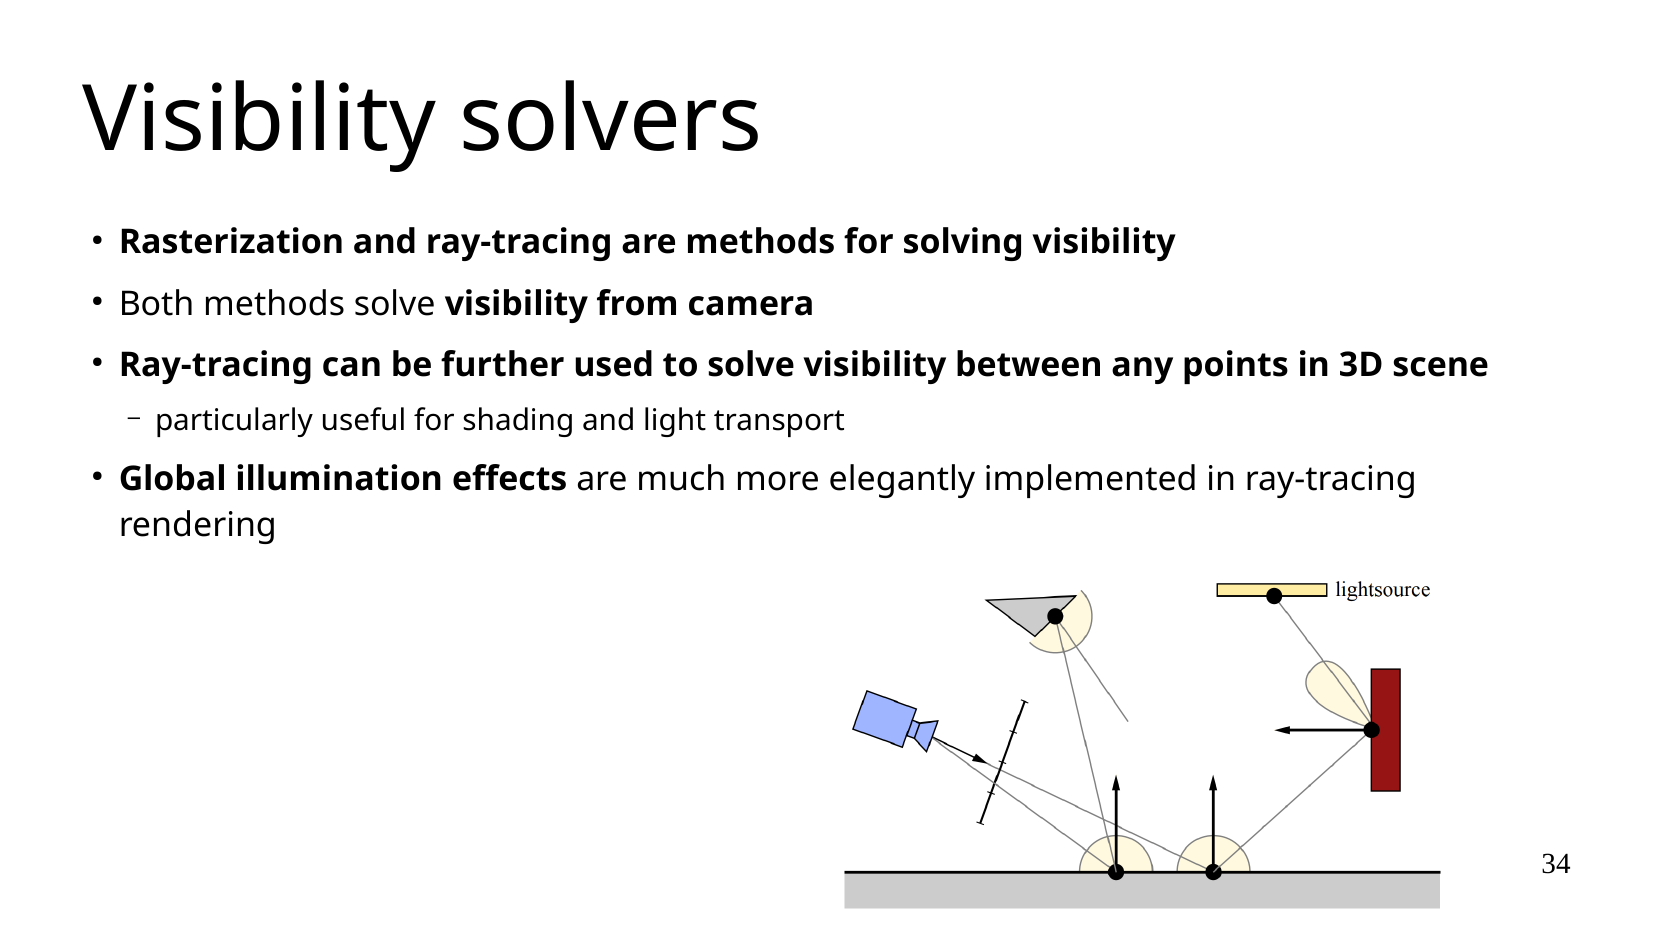

# Visibility solvers
Rasterization and ray-tracing are methods for solving visibility
Both methods solve visibility from camera
Ray-tracing can be further used to solve visibility between any points in 3D scene
particularly useful for shading and light transport
Global illumination effects are much more elegantly implemented in ray-tracing rendering
34